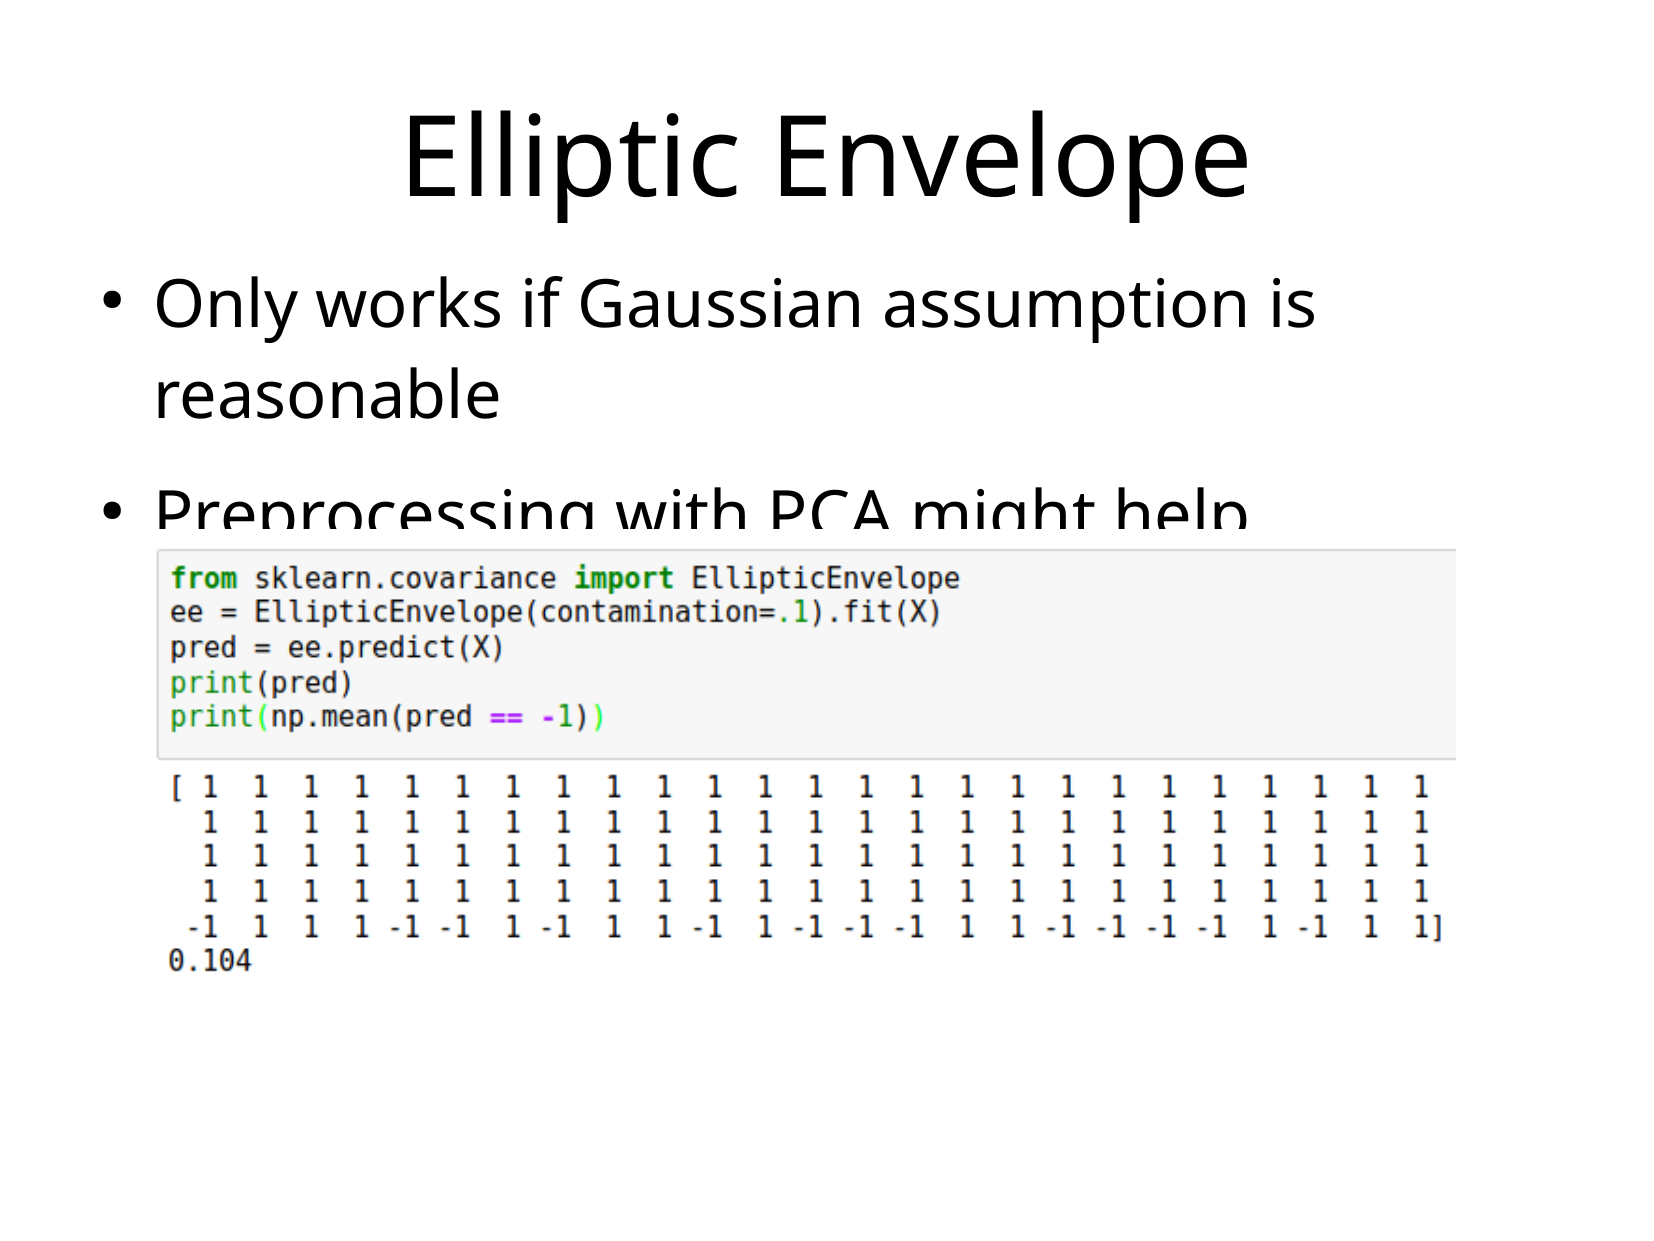

# Elliptic Envelope
Only works if Gaussian assumption is reasonable
Preprocessing with PCA might help sometimes.